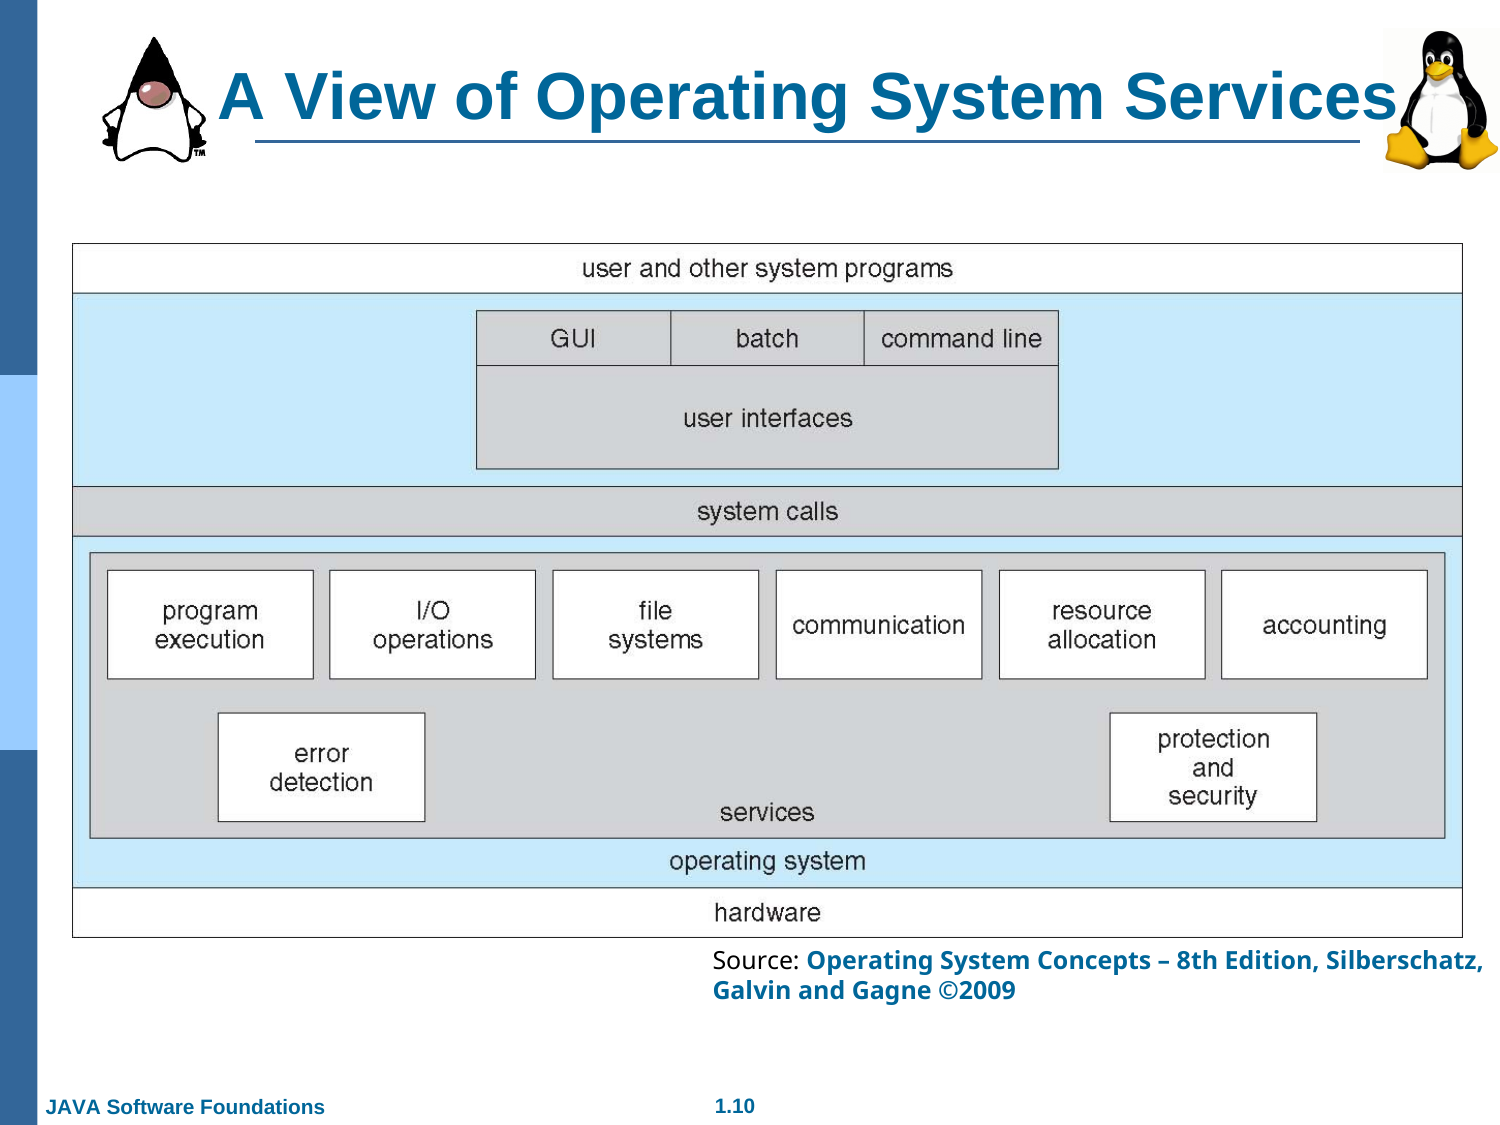

# A View of Operating System Services
Source: Operating System Concepts – 8th Edition, Silberschatz, Galvin and Gagne ©2009